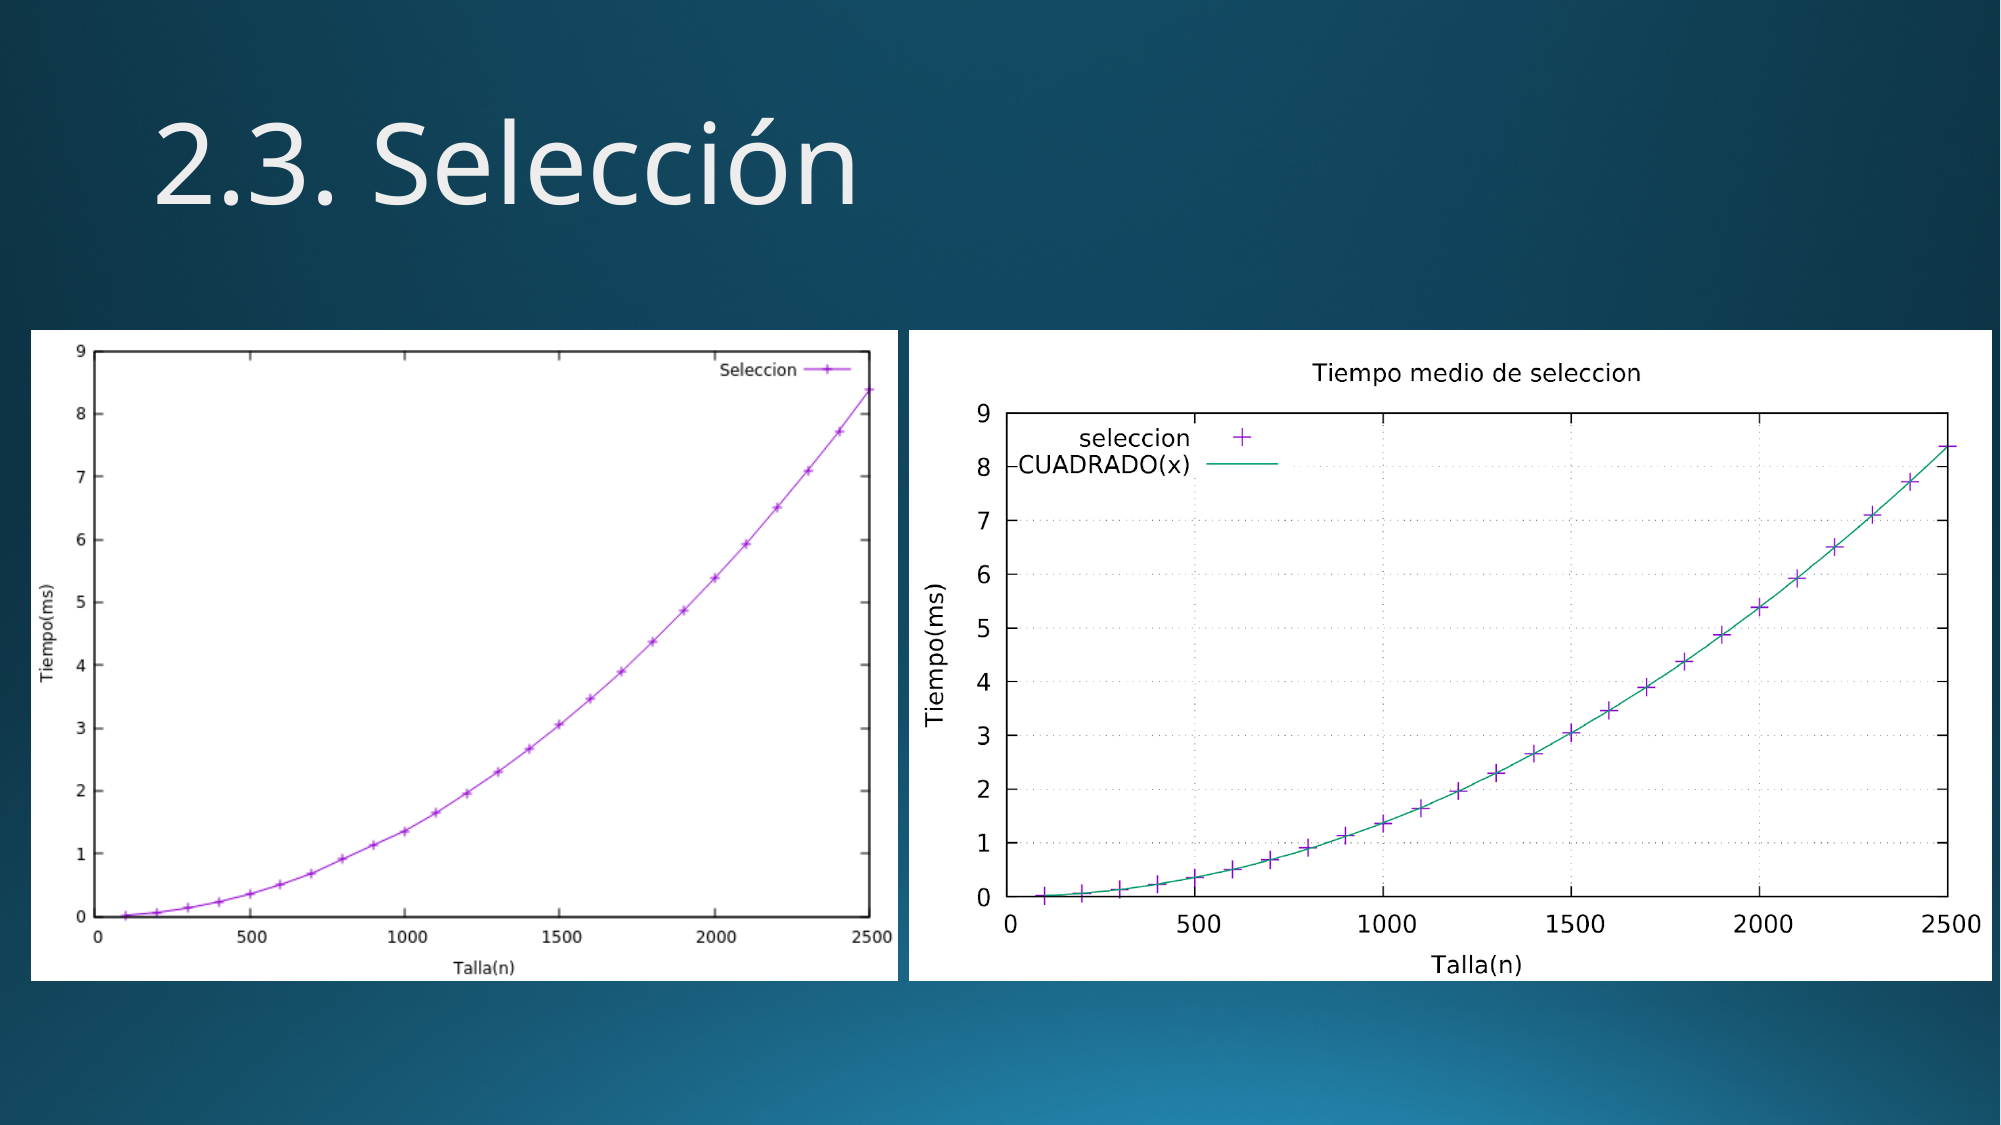

2.3. Selección
| |
| --- |